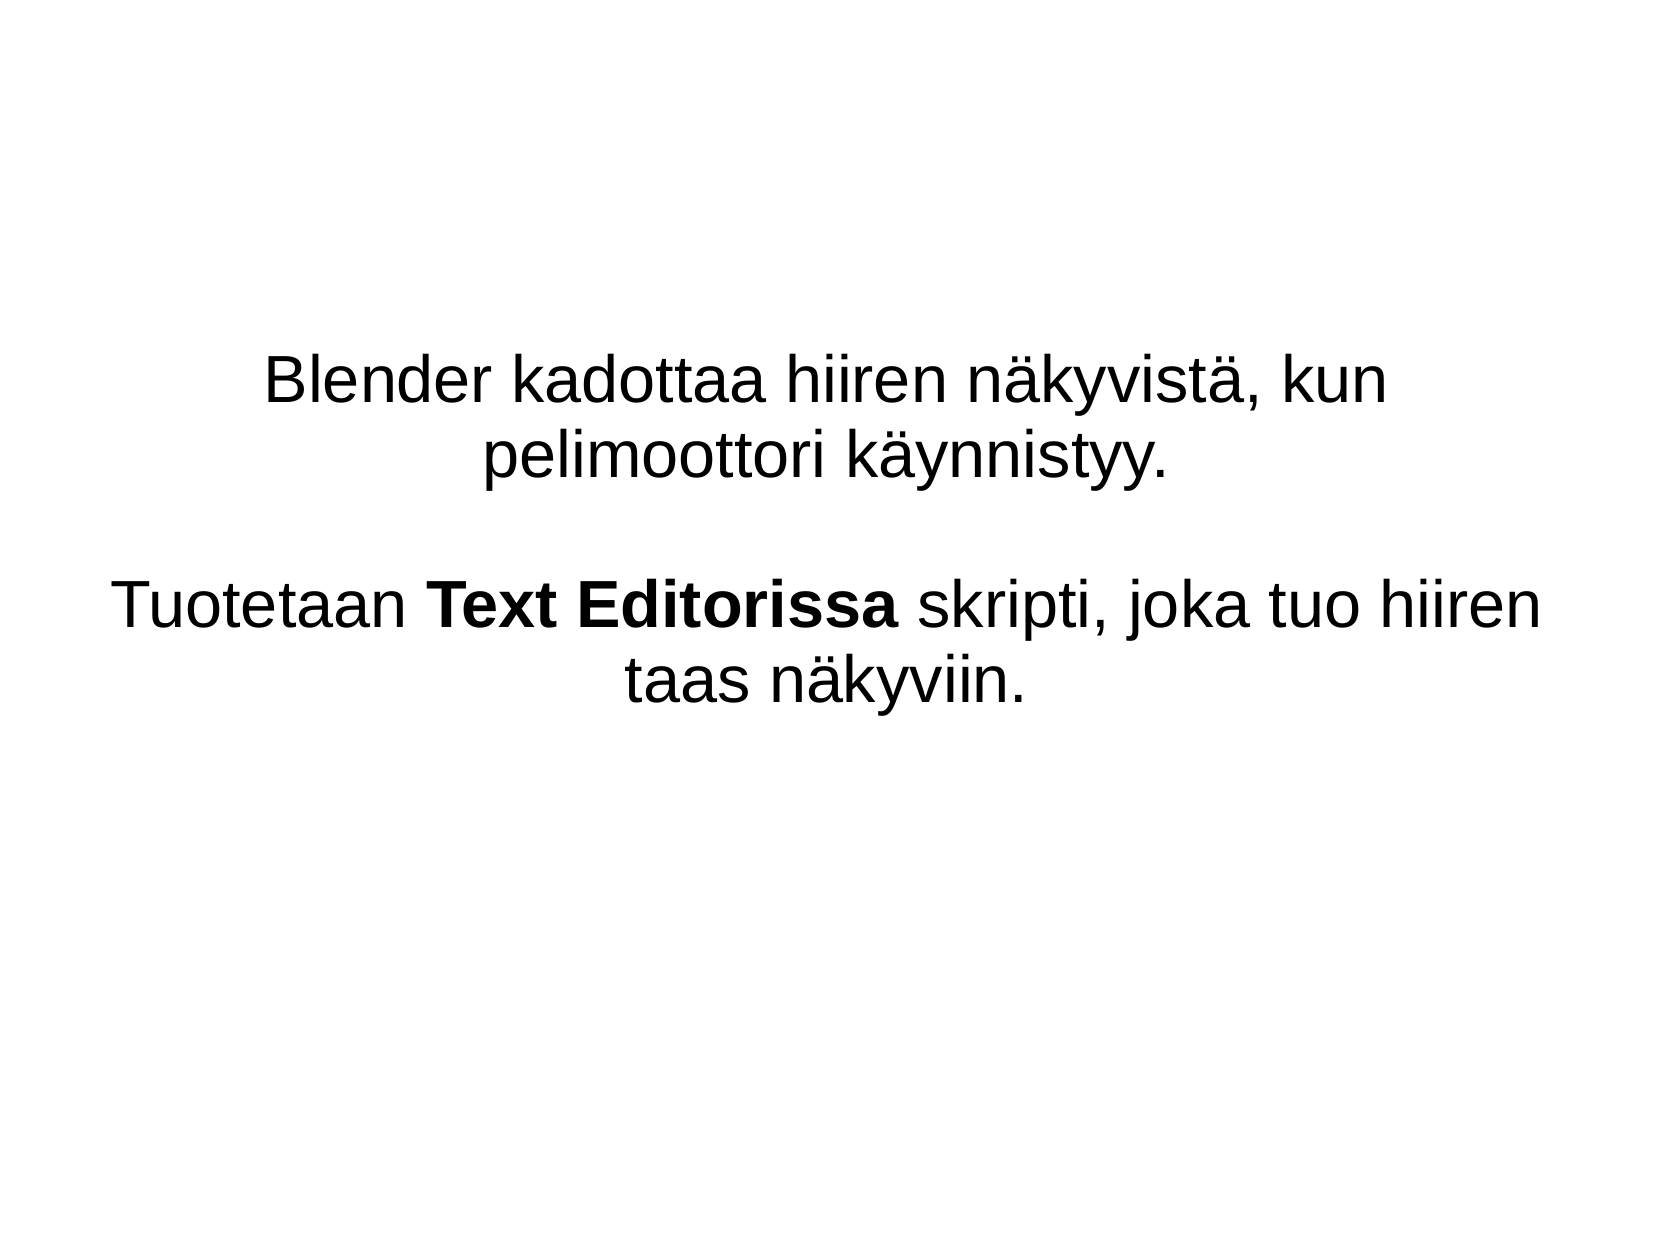

# Blender kadottaa hiiren näkyvistä, kun pelimoottori käynnistyy.
Tuotetaan Text Editorissa skripti, joka tuo hiiren taas näkyviin.